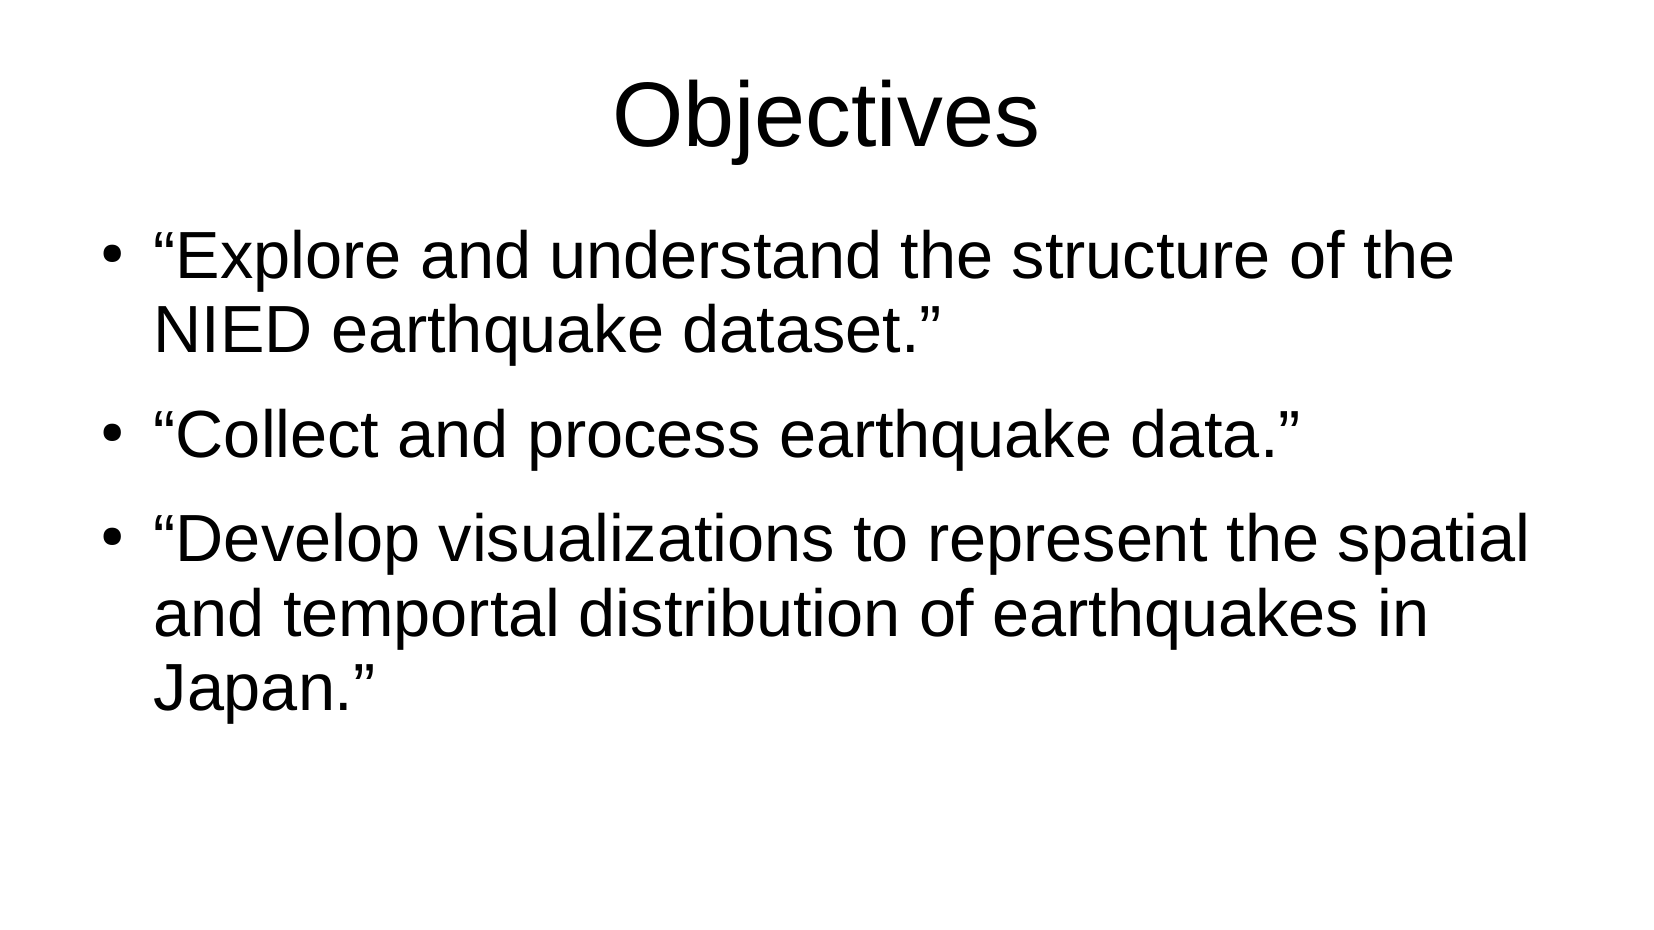

# Objectives
“Explore and understand the structure of the NIED earthquake dataset.”
“Collect and process earthquake data.”
“Develop visualizations to represent the spatial and temportal distribution of earthquakes in Japan.”